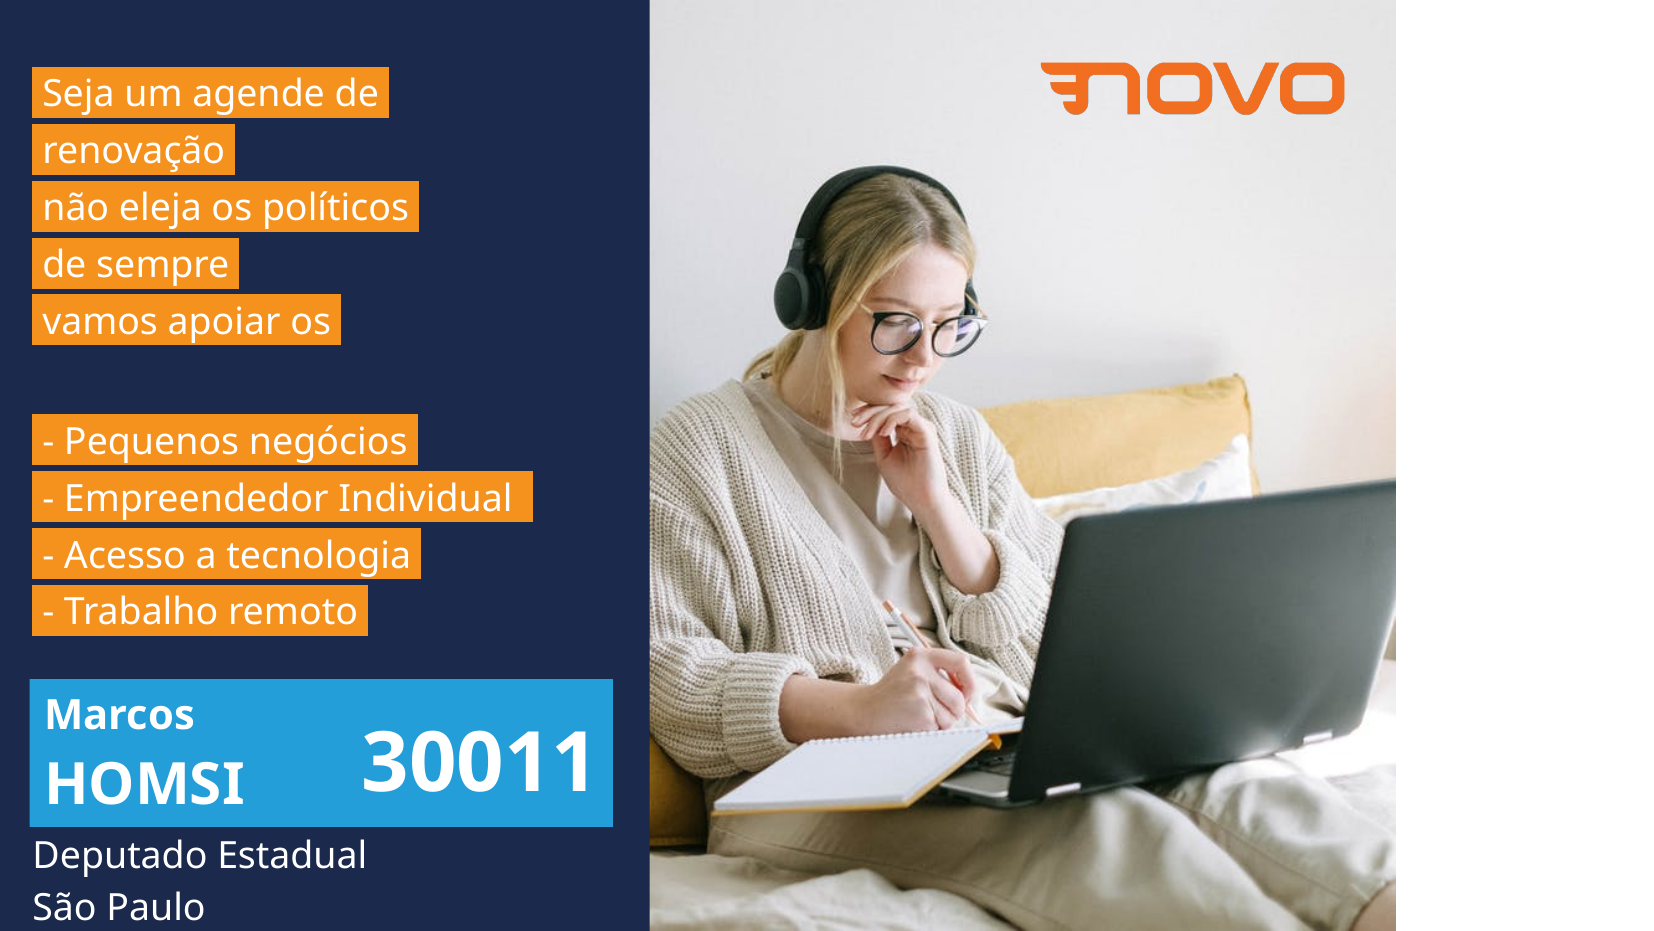

Seja um agende de
 renovação
 não eleja os políticos
 de sempre
 vamos apoiar os
 - Pequenos negócios
 - Empreendedor Individual
 - Acesso a tecnologia
 - Trabalho remoto
Marcos
HOMSI
30011
Deputado Estadual
São Paulo